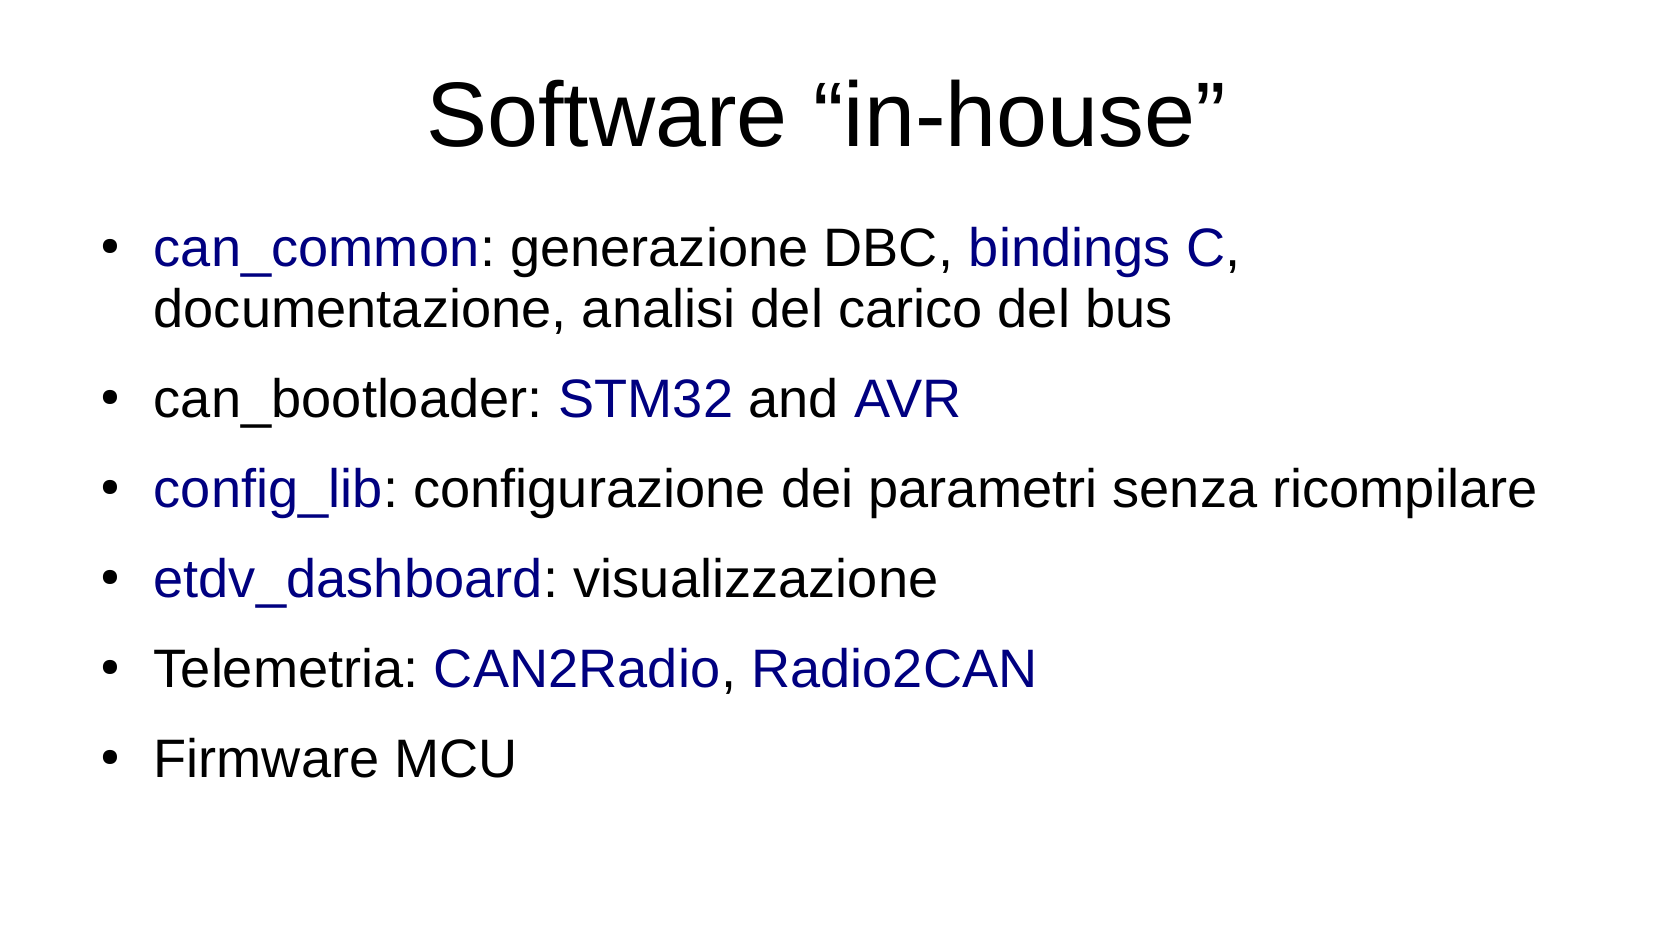

# Software “in-house”
can_common: generazione DBC, bindings C, documentazione, analisi del carico del bus
can_bootloader: STM32 and AVR
config_lib: configurazione dei parametri senza ricompilare
etdv_dashboard: visualizzazione
Telemetria: CAN2Radio, Radio2CAN
Firmware MCU